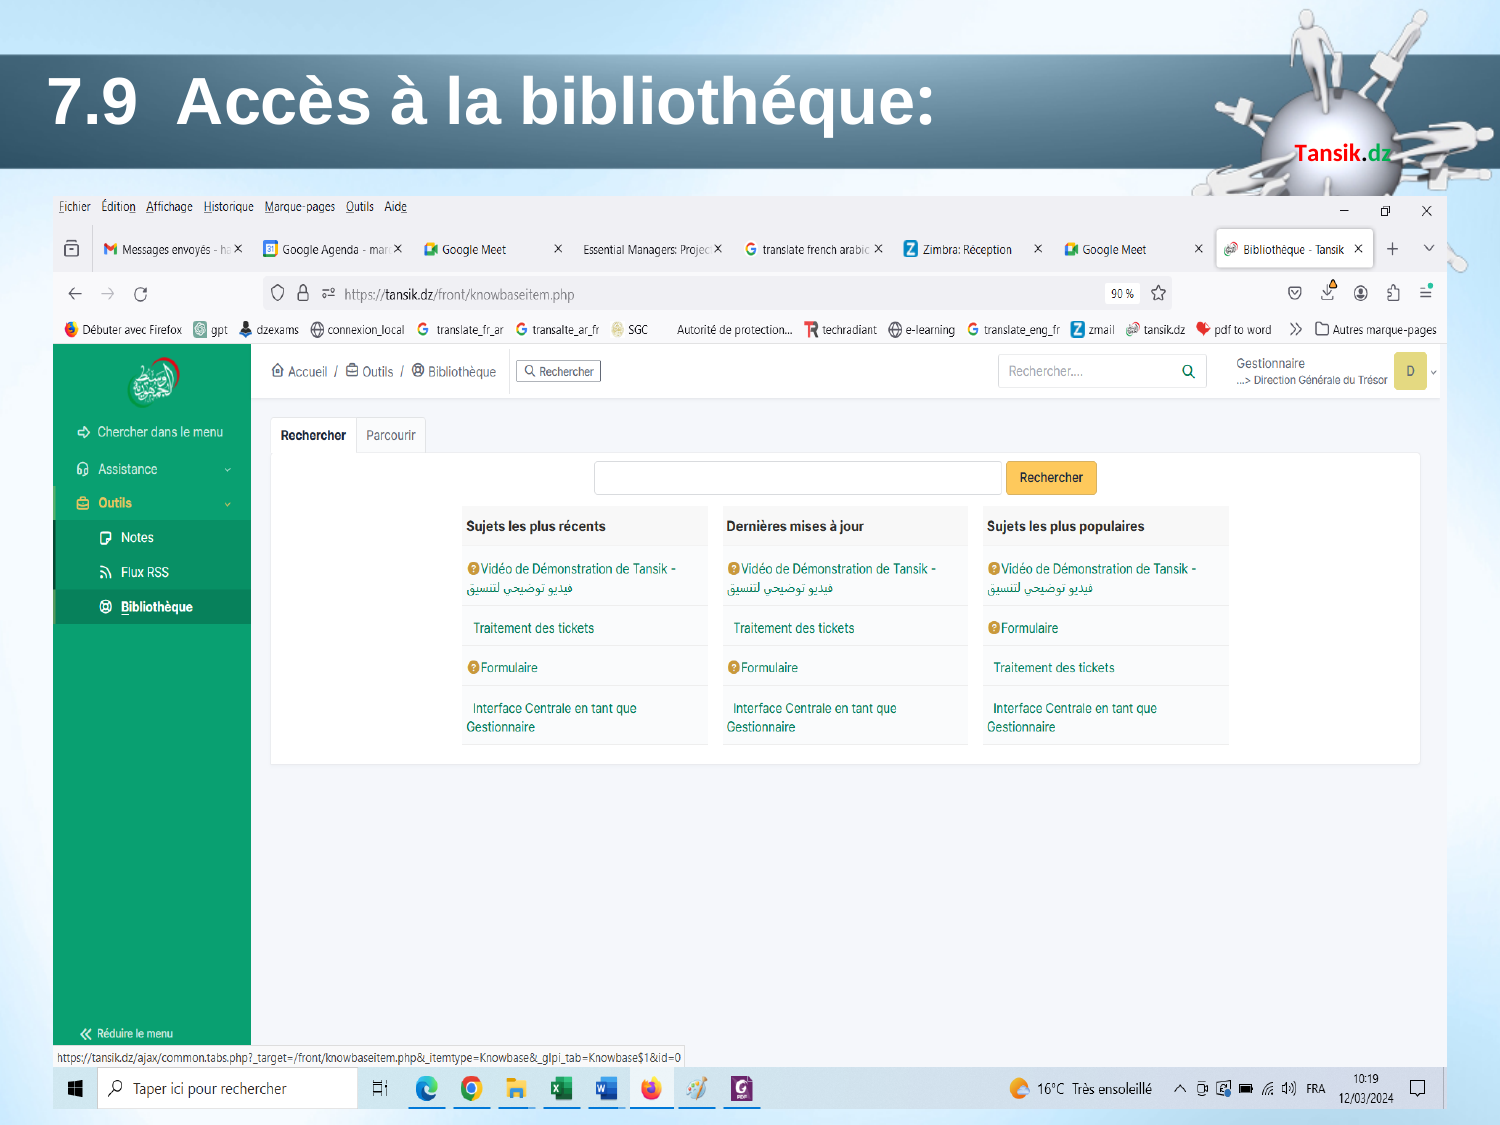

# 7.9 Accès à la bibliothéque:
Tansik.dz